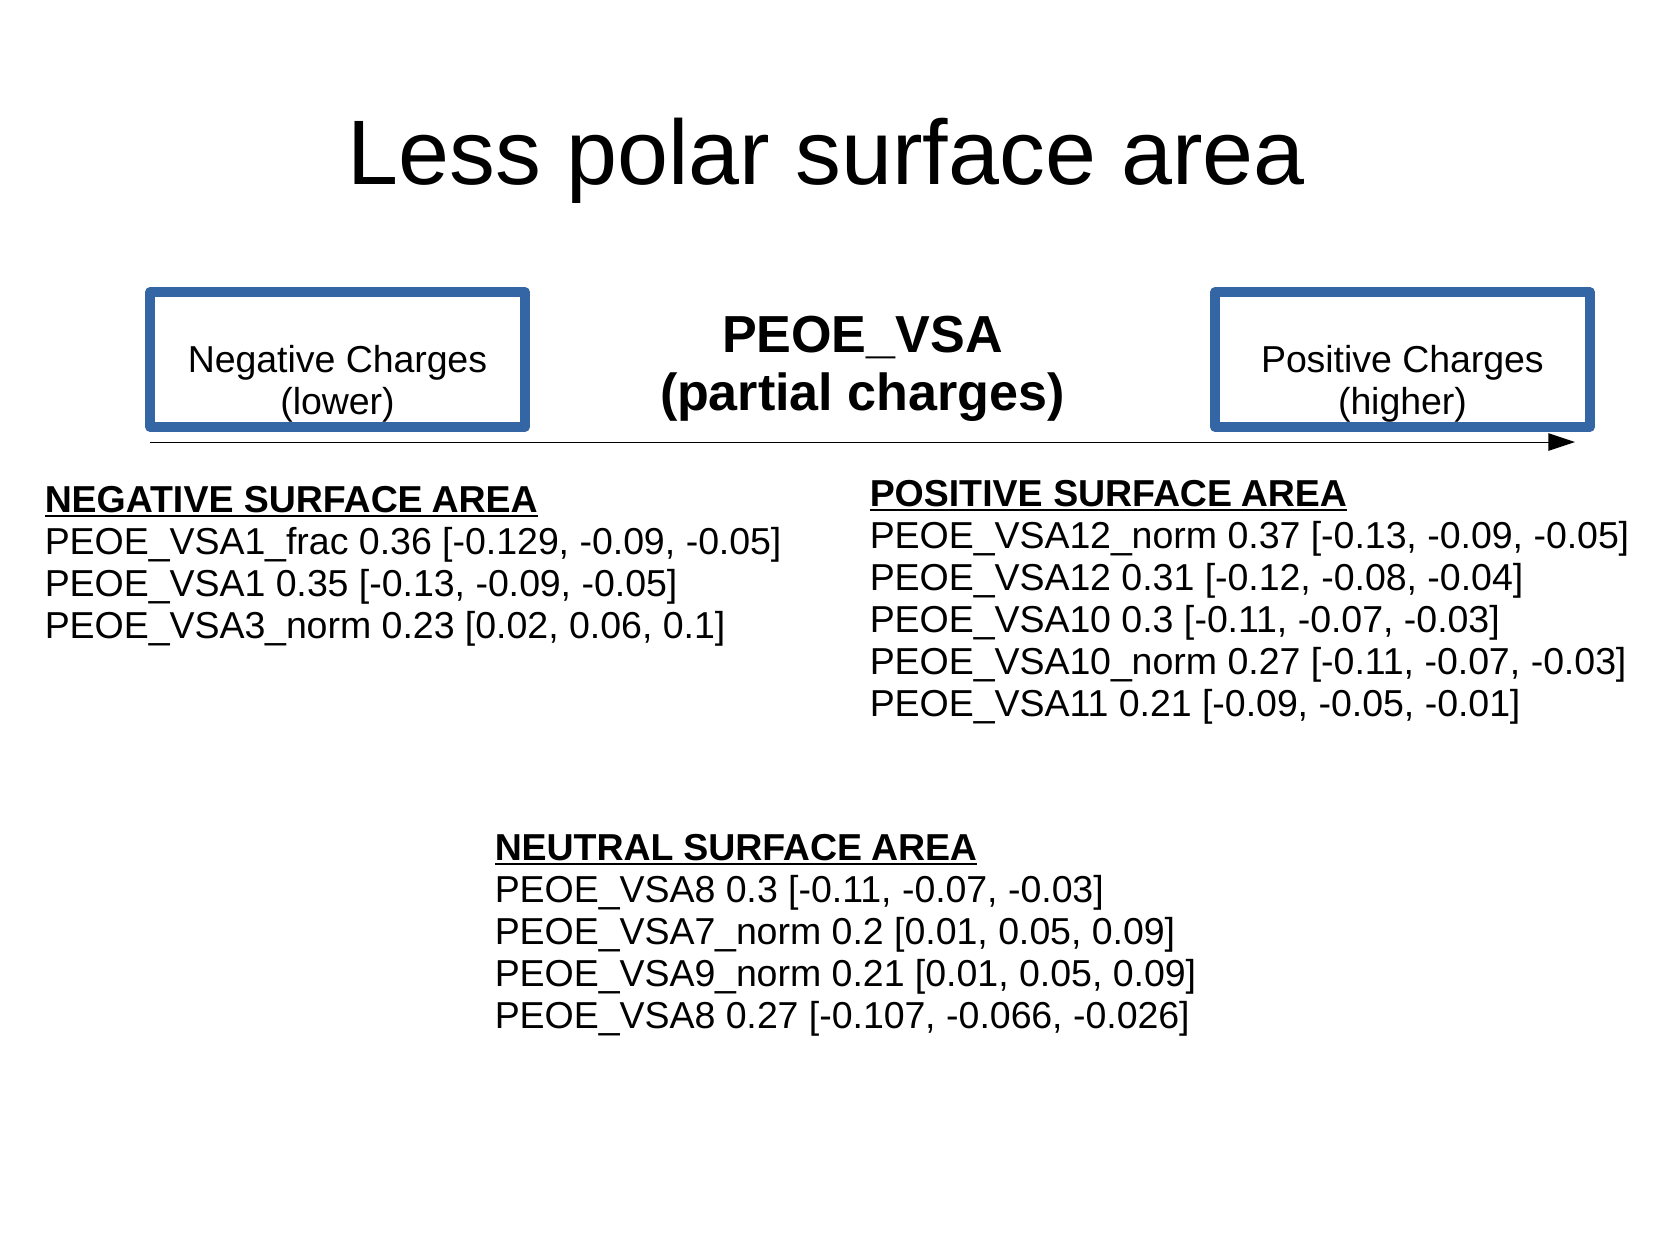

# Less polar surface area
Negative Charges
(lower)
Positive Charges
(higher)
PEOE_VSA
(partial charges)
POSITIVE SURFACE AREA
PEOE_VSA12_norm 0.37 [-0.13, -0.09, -0.05]
PEOE_VSA12 0.31 [-0.12, -0.08, -0.04]
PEOE_VSA10 0.3 [-0.11, -0.07, -0.03]
PEOE_VSA10_norm 0.27 [-0.11, -0.07, -0.03]
PEOE_VSA11 0.21 [-0.09, -0.05, -0.01]
NEGATIVE SURFACE AREA
PEOE_VSA1_frac 0.36 [-0.129, -0.09, -0.05]
PEOE_VSA1 0.35 [-0.13, -0.09, -0.05]
PEOE_VSA3_norm 0.23 [0.02, 0.06, 0.1]
NEUTRAL SURFACE AREA
PEOE_VSA8 0.3 [-0.11, -0.07, -0.03]
PEOE_VSA7_norm 0.2 [0.01, 0.05, 0.09]
PEOE_VSA9_norm 0.21 [0.01, 0.05, 0.09]
PEOE_VSA8 0.27 [-0.107, -0.066, -0.026]